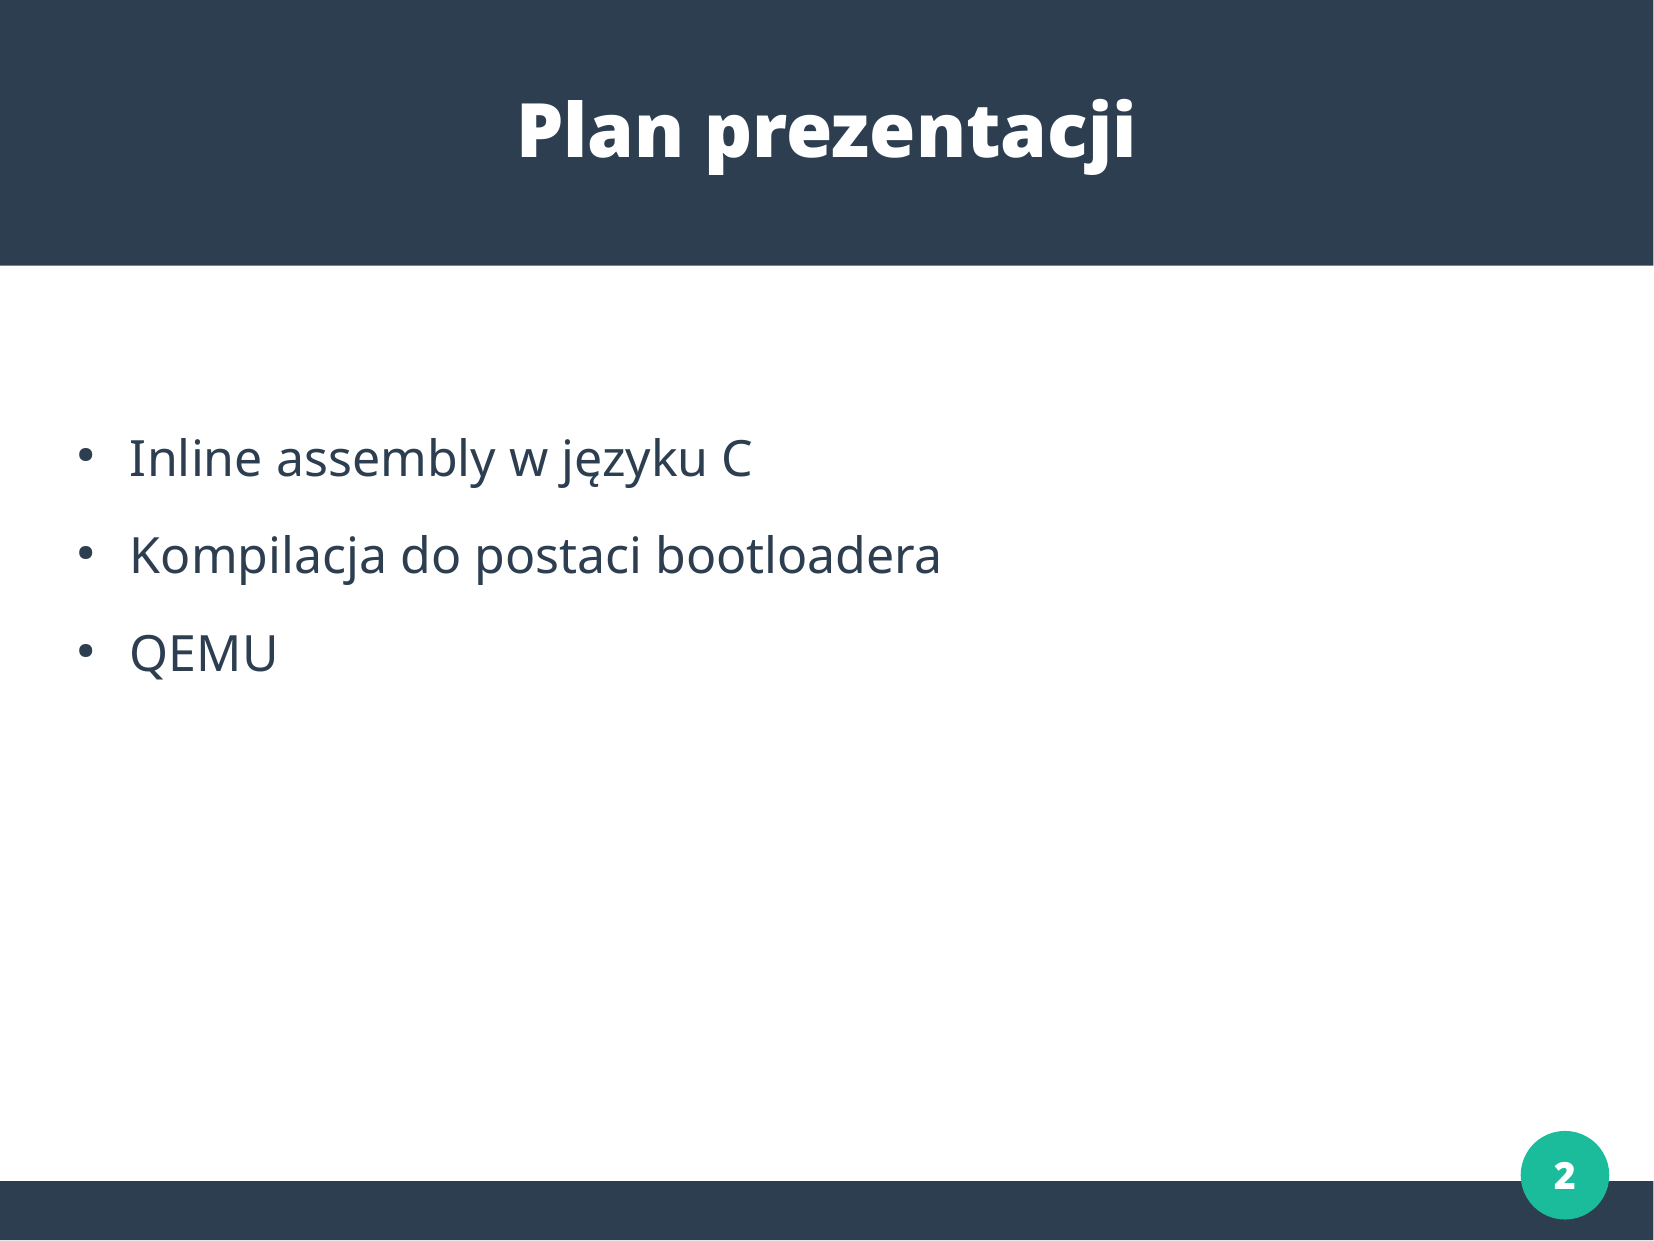

# Plan prezentacji
Inline assembly w języku C
Kompilacja do postaci bootloadera
QEMU
2